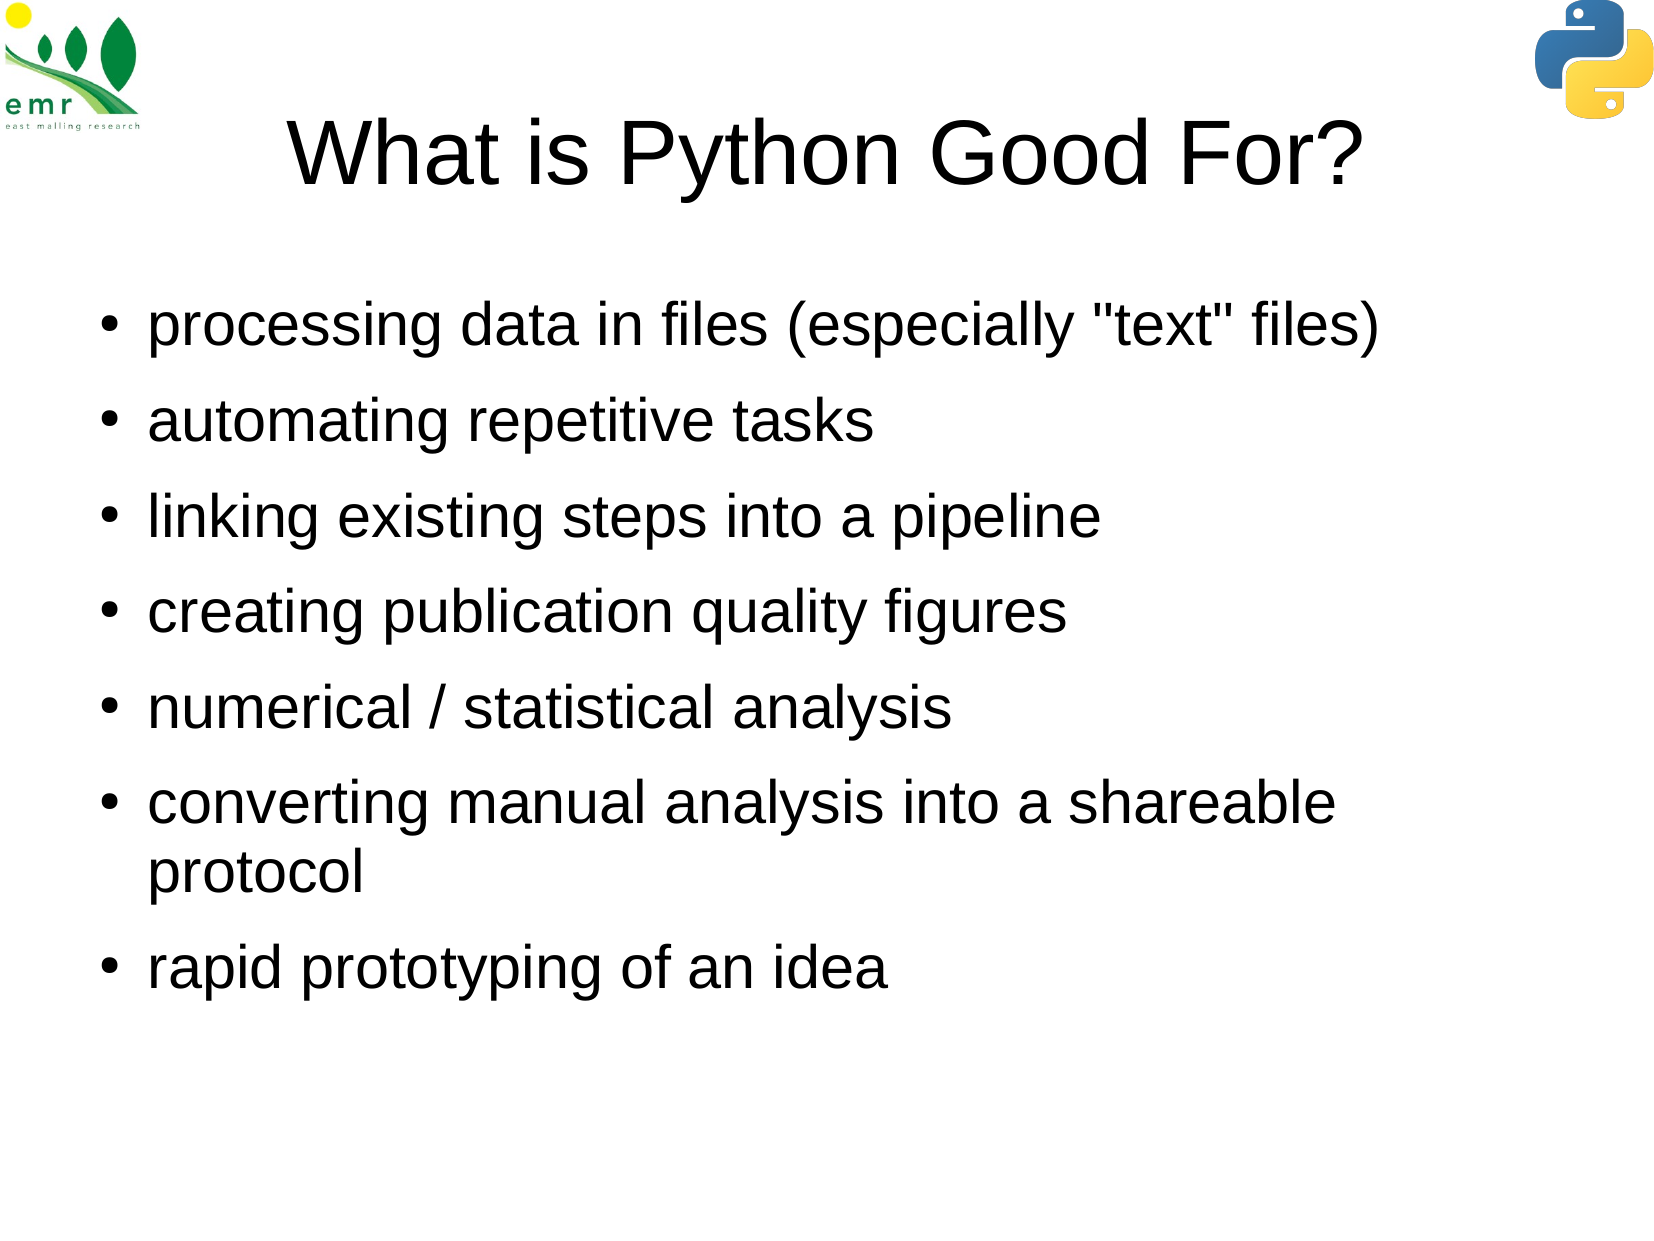

# What is Python Good For?
processing data in files (especially "text" files)
automating repetitive tasks
linking existing steps into a pipeline
creating publication quality figures
numerical / statistical analysis
converting manual analysis into a shareable protocol
rapid prototyping of an idea